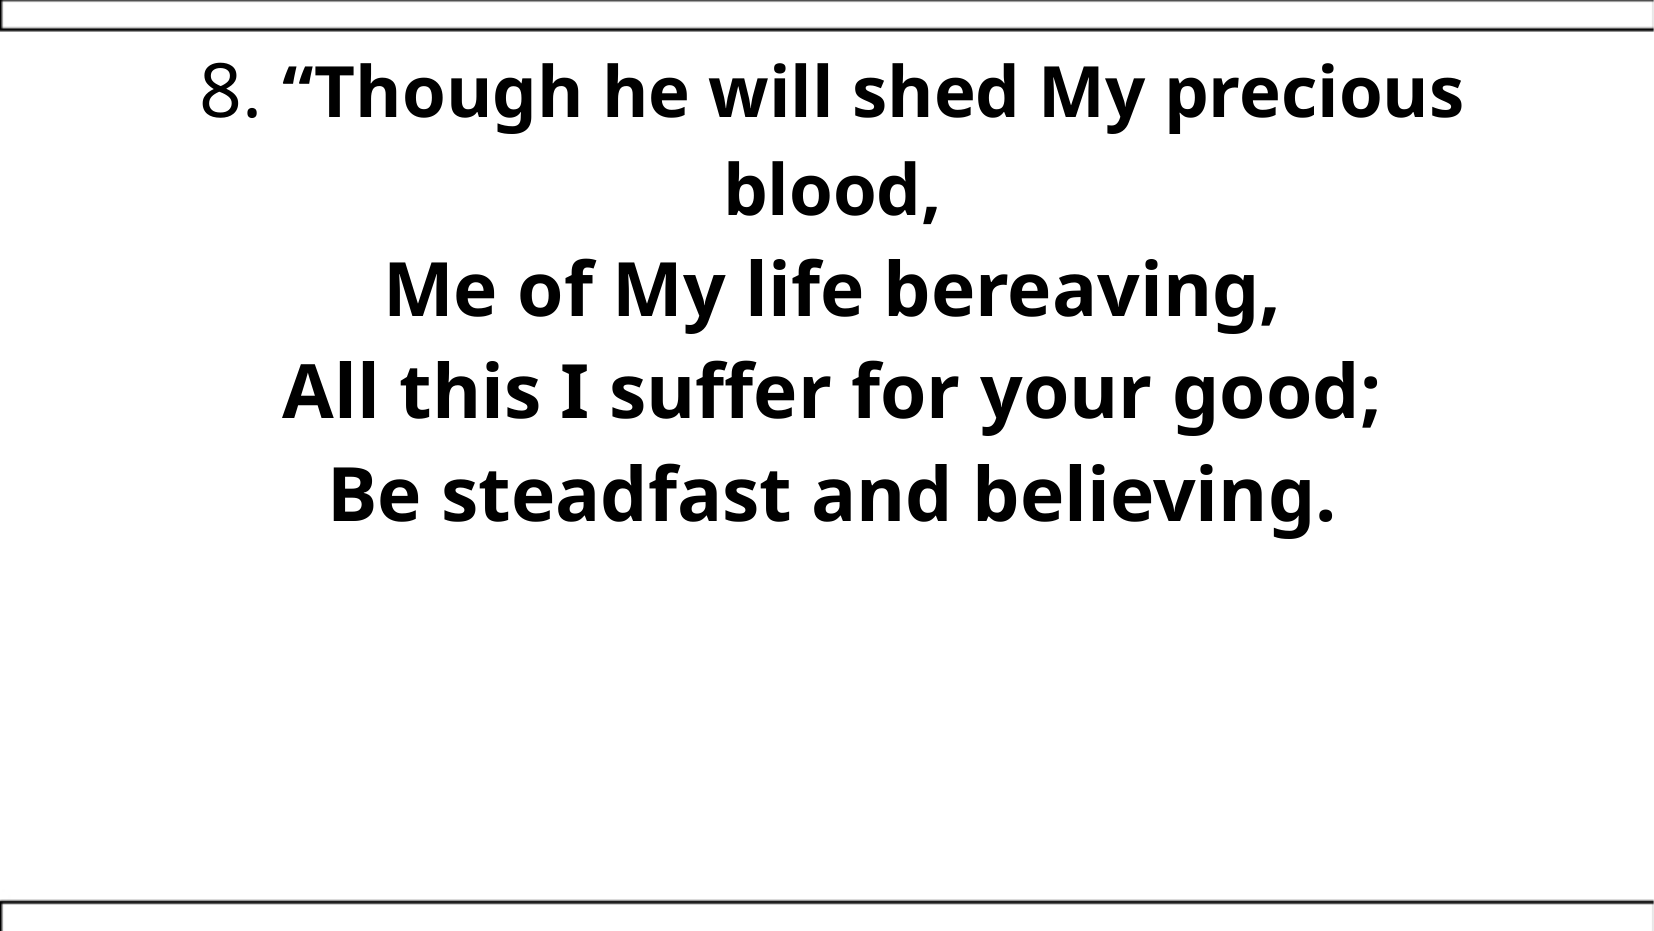

8. “Though he will shed My precious blood,
Me of My life bereaving,
All this I suffer for your good;
Be steadfast and believing.